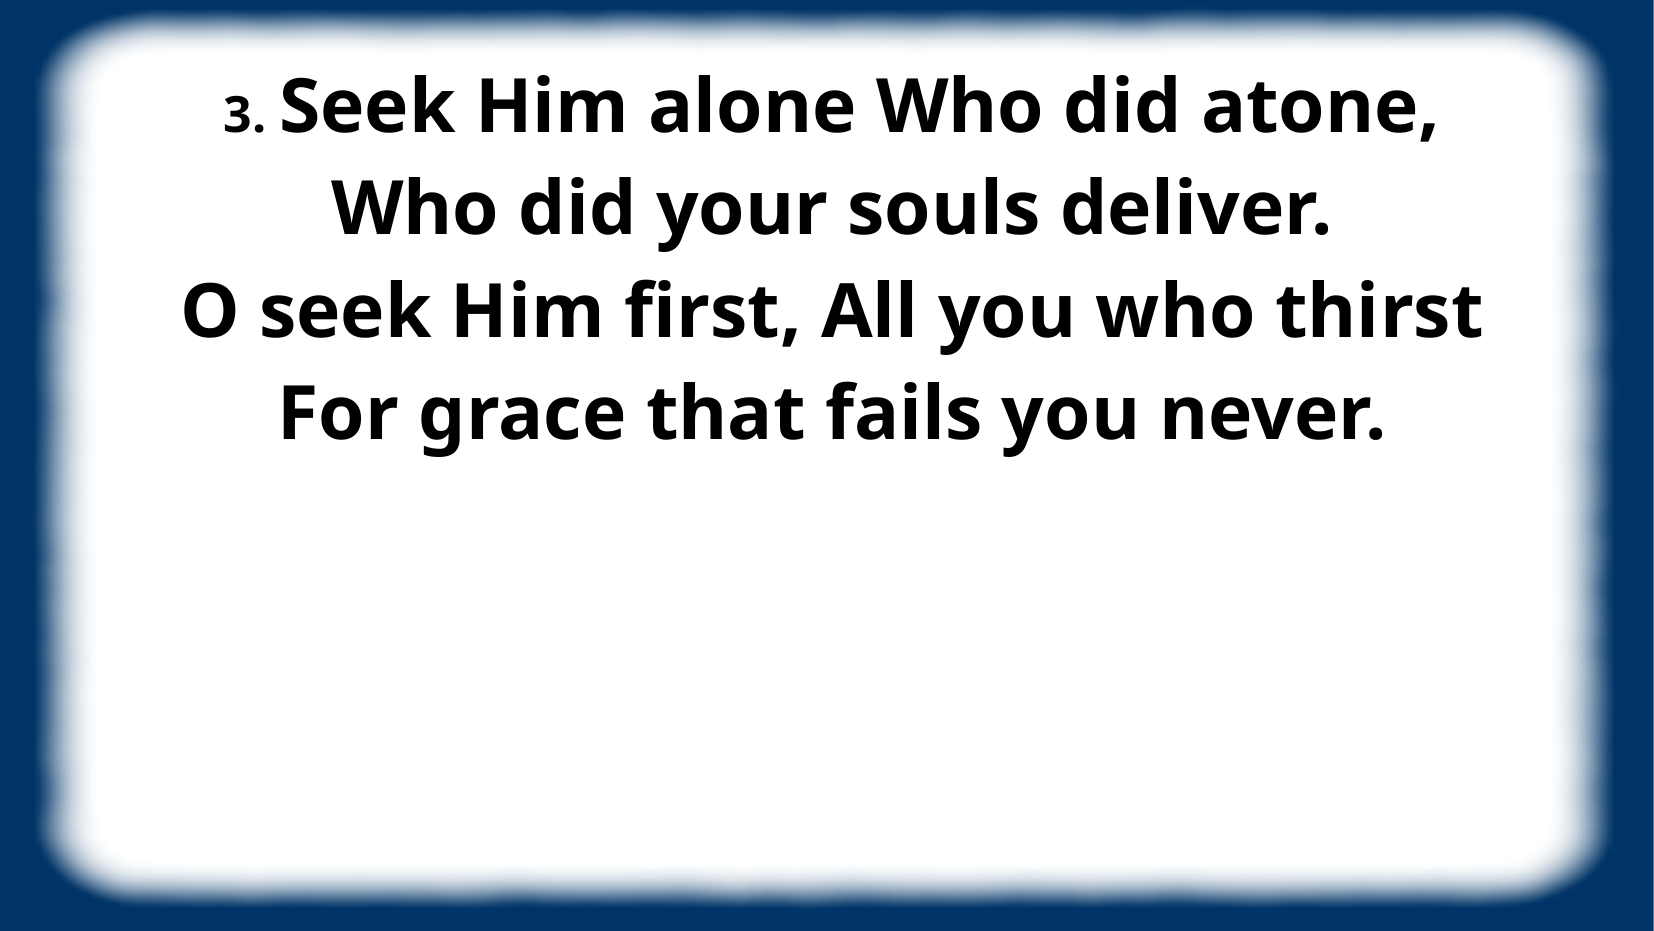

3. Seek Him alone Who did atone,
Who did your souls deliver.
O seek Him first, All you who thirst
For grace that fails you never.